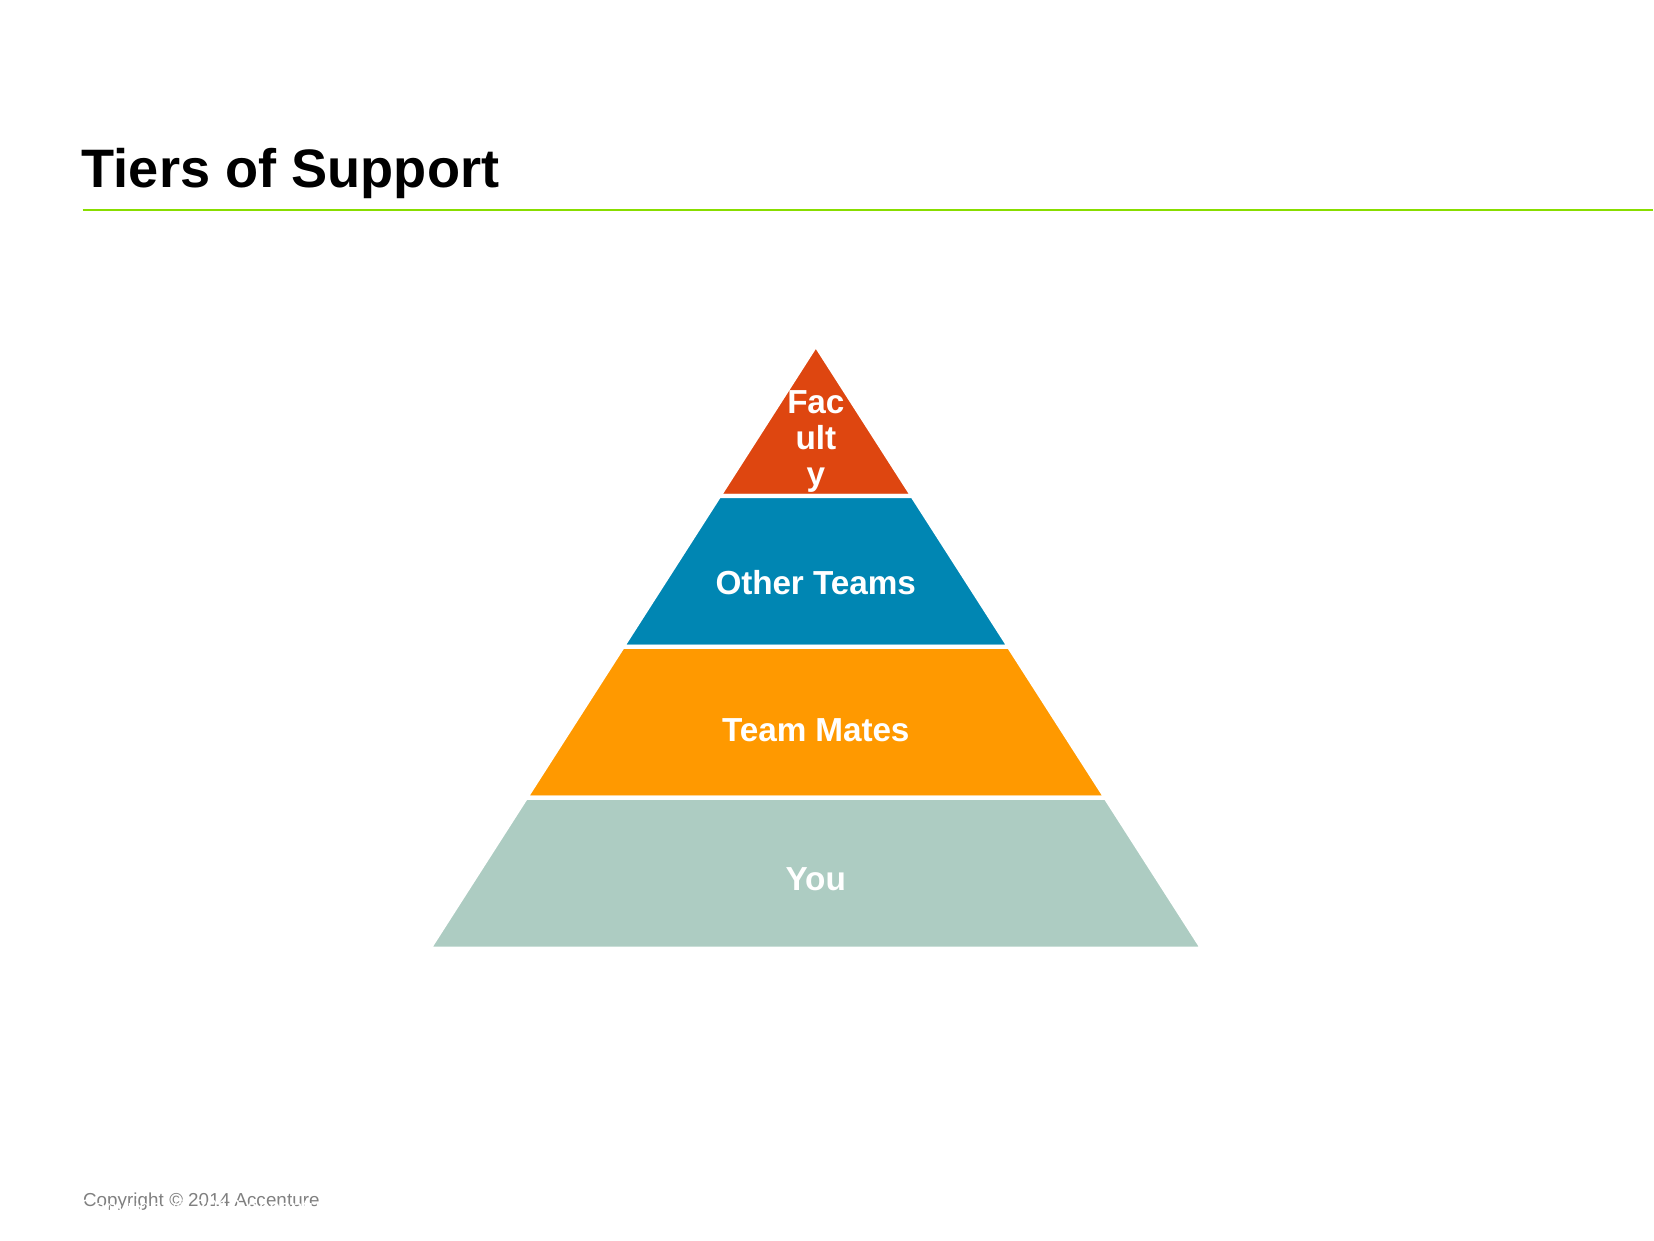

# Tiers of Support
Faculty
Other Teams
Team Mates
You
17
Copyright © 2012 Accenture All Rights Reserved.